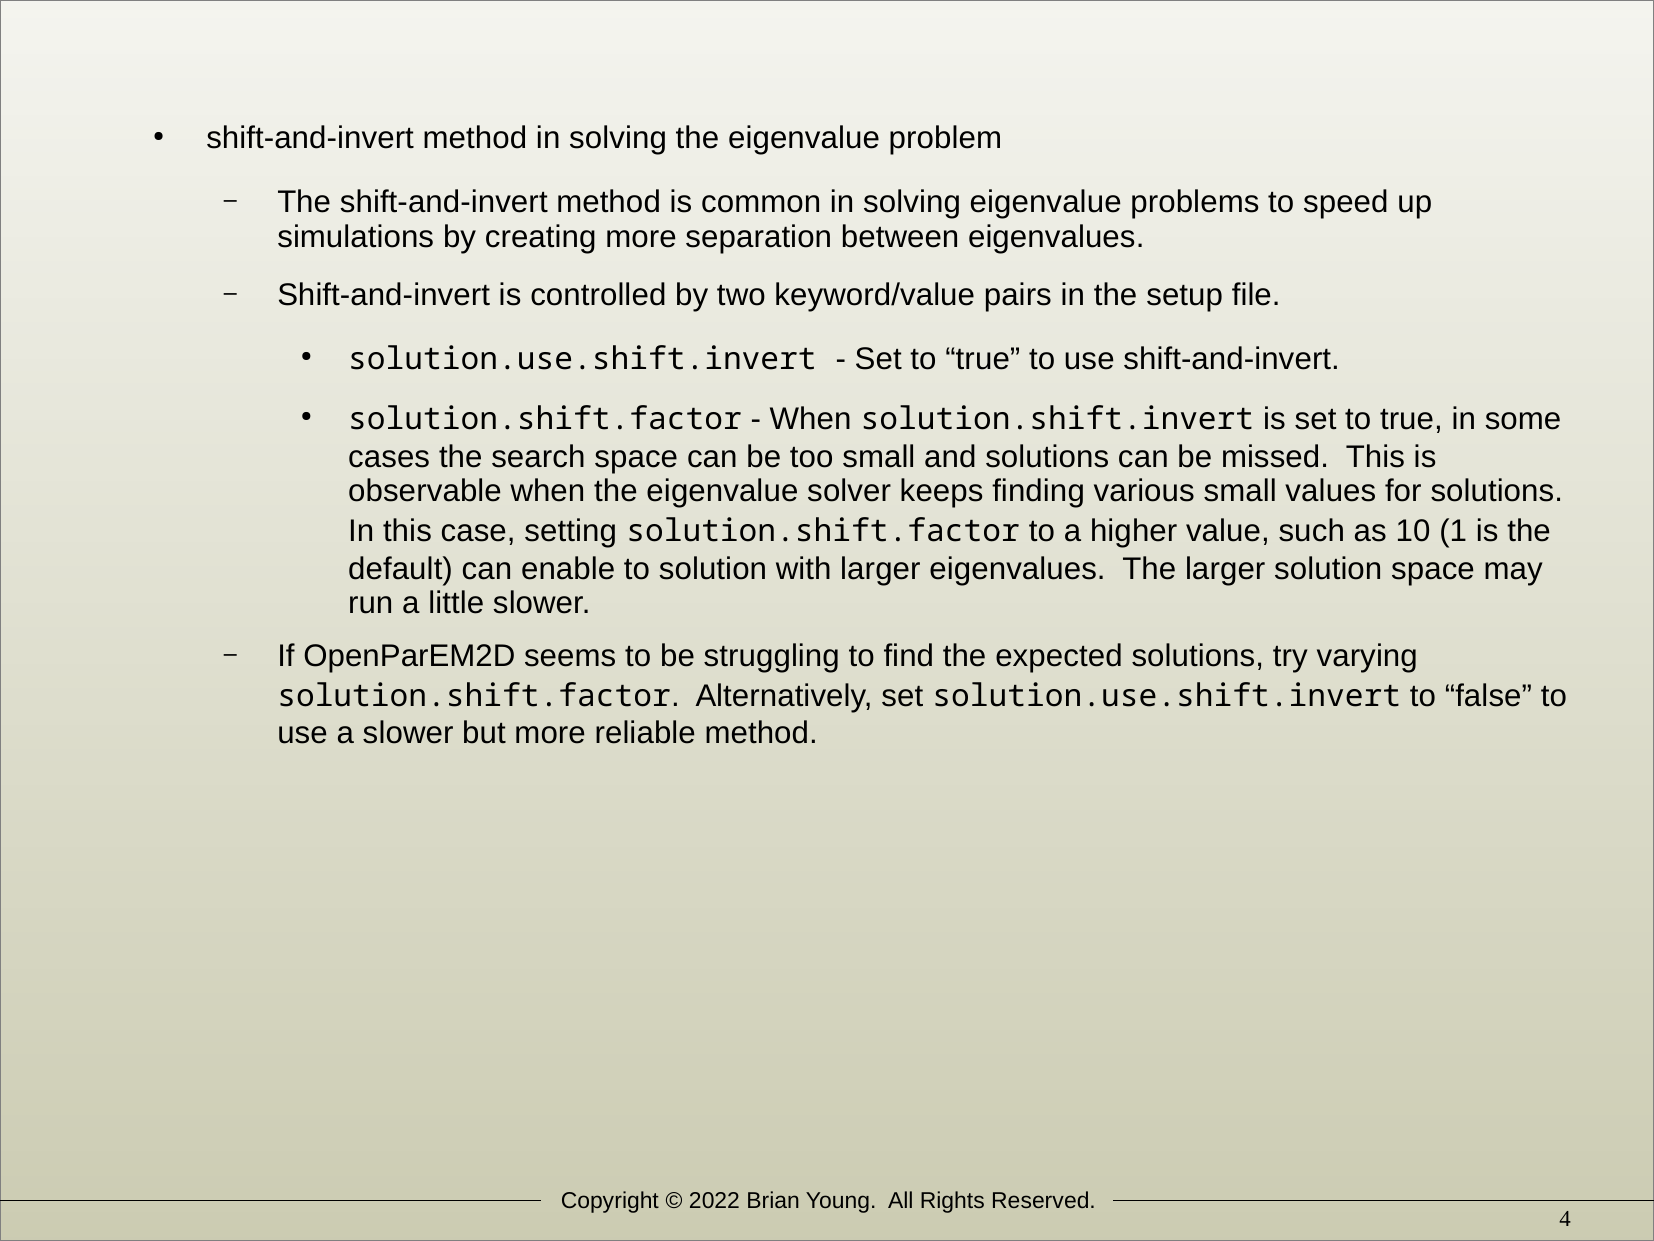

# shift-and-invert method in solving the eigenvalue problem
The shift-and-invert method is common in solving eigenvalue problems to speed up simulations by creating more separation between eigenvalues.
Shift-and-invert is controlled by two keyword/value pairs in the setup file.
solution.use.shift.invert - Set to “true” to use shift-and-invert.
solution.shift.factor - When solution.shift.invert is set to true, in some cases the search space can be too small and solutions can be missed. This is observable when the eigenvalue solver keeps finding various small values for solutions. In this case, setting solution.shift.factor to a higher value, such as 10 (1 is the default) can enable to solution with larger eigenvalues. The larger solution space may run a little slower.
If OpenParEM2D seems to be struggling to find the expected solutions, try varying solution.shift.factor. Alternatively, set solution.use.shift.invert to “false” to use a slower but more reliable method.
4